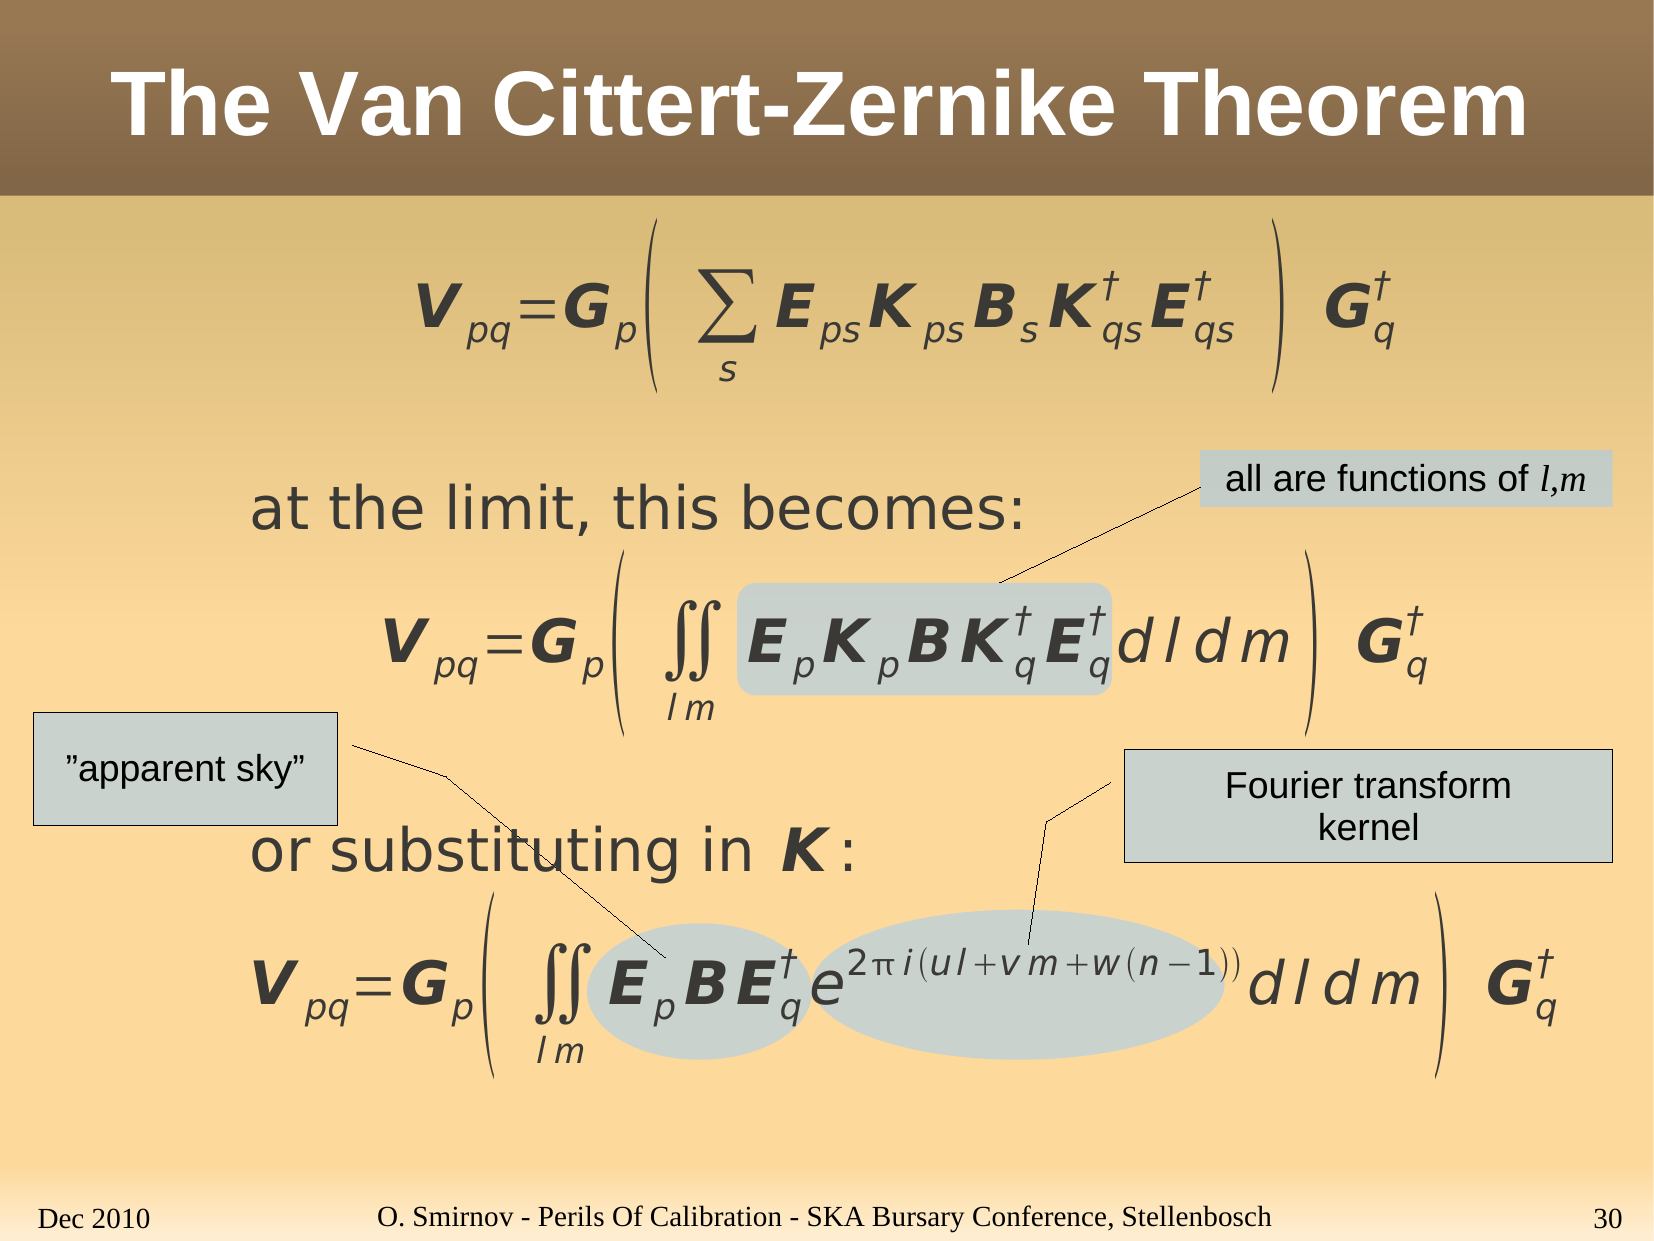

# The Van Cittert-Zernike Theorem
 all are functions of l,m
”apparent sky”
Fourier transform
kernel
O. Smirnov - Perils Of Calibration - SKA Bursary Conference, Stellenbosch
Dec 2010
30